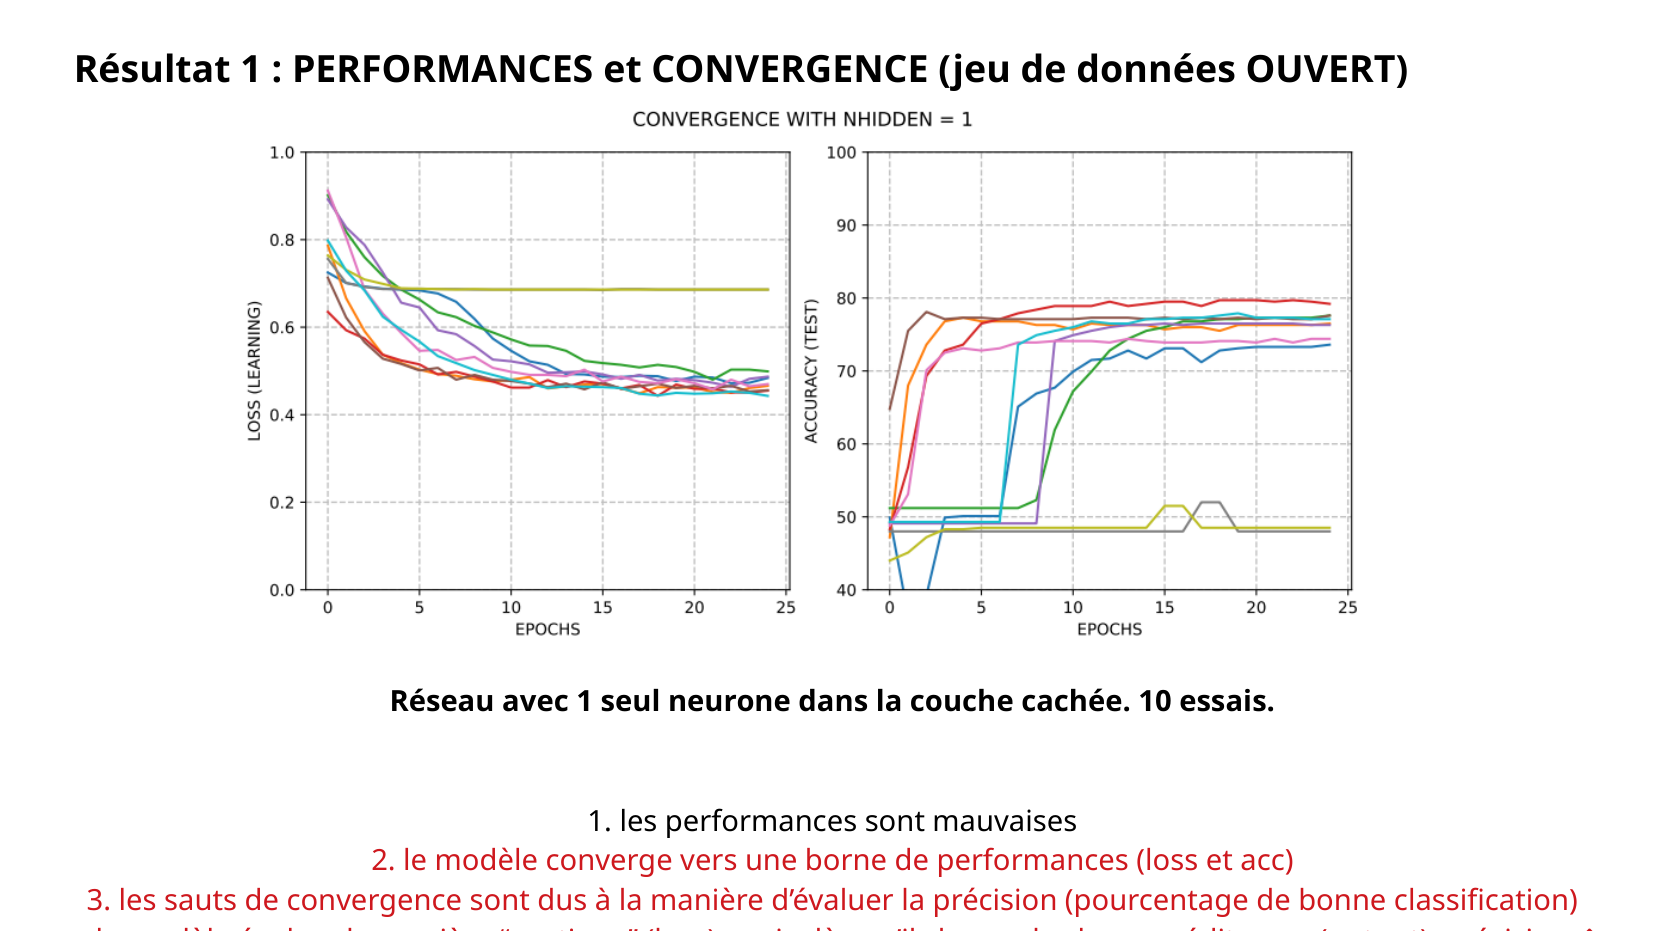

Résultat 1 : PERFORMANCES et CONVERGENCE (jeu de données OUVERT)
Réseau avec 1 seul neurone dans la couche cachée. 10 essais.
1. les performances sont mauvaises
2. le modèle converge vers une borne de performances (loss et acc)
3. les sauts de convergence sont dus à la manière d’évaluer la précision (pourcentage de bonne classification)
→ le modèle évolue de manière “continue” (loss), mais dès qu’il change la classe prédite max(output), précision ↑